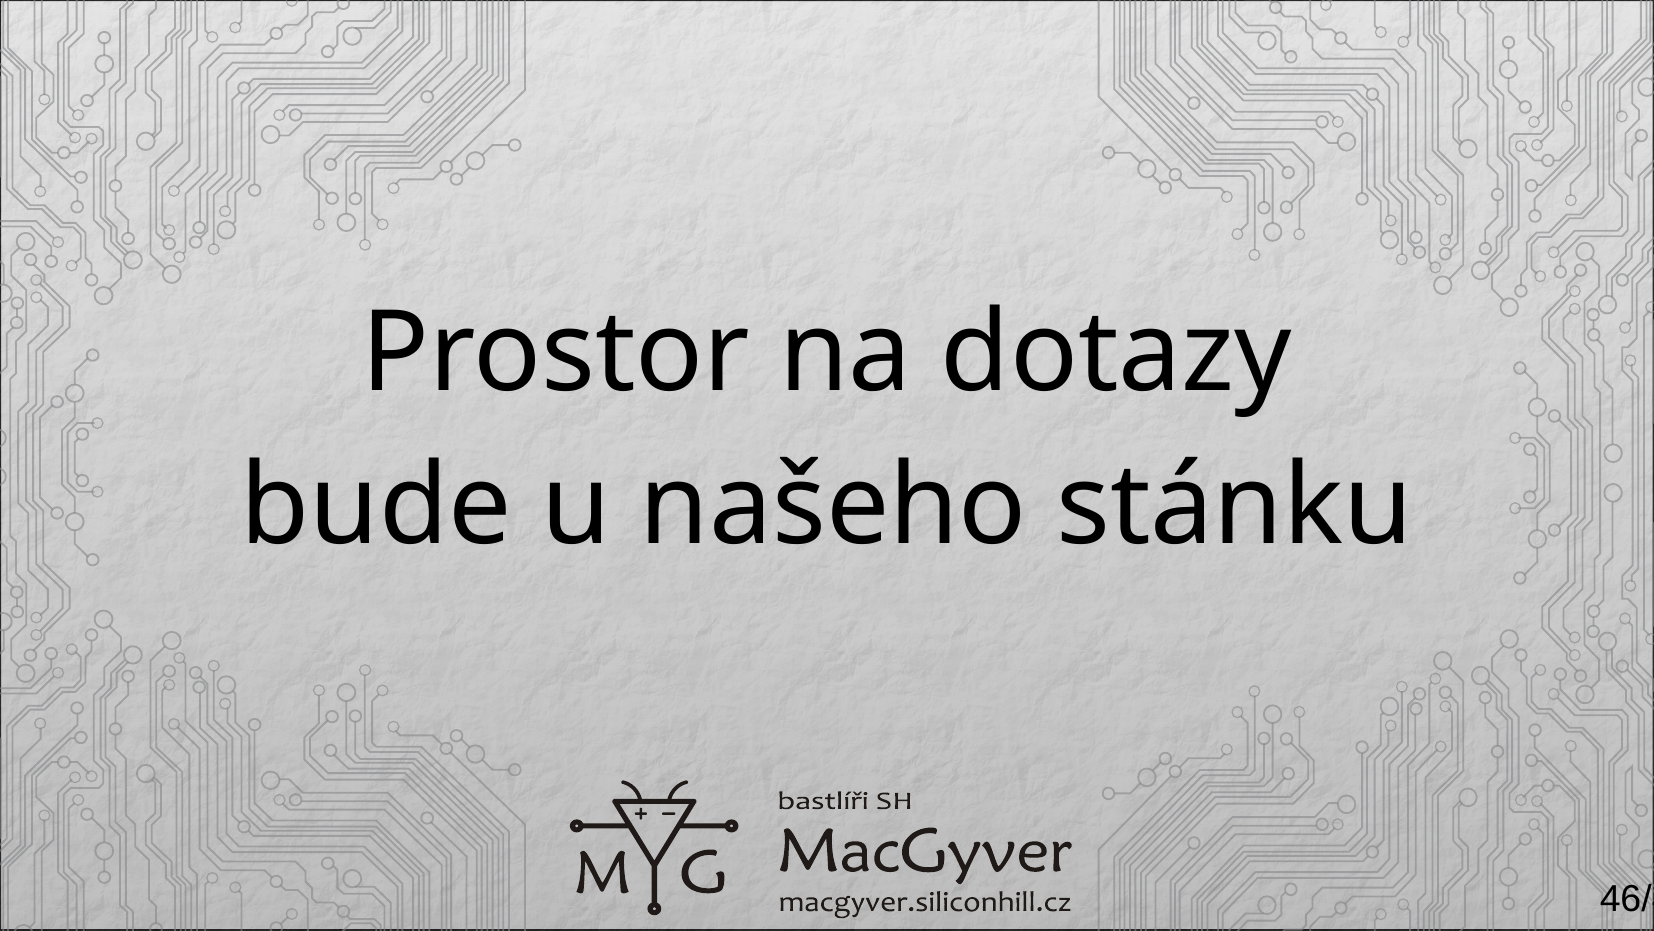

# Prostor na dotazy bude u našeho stánku